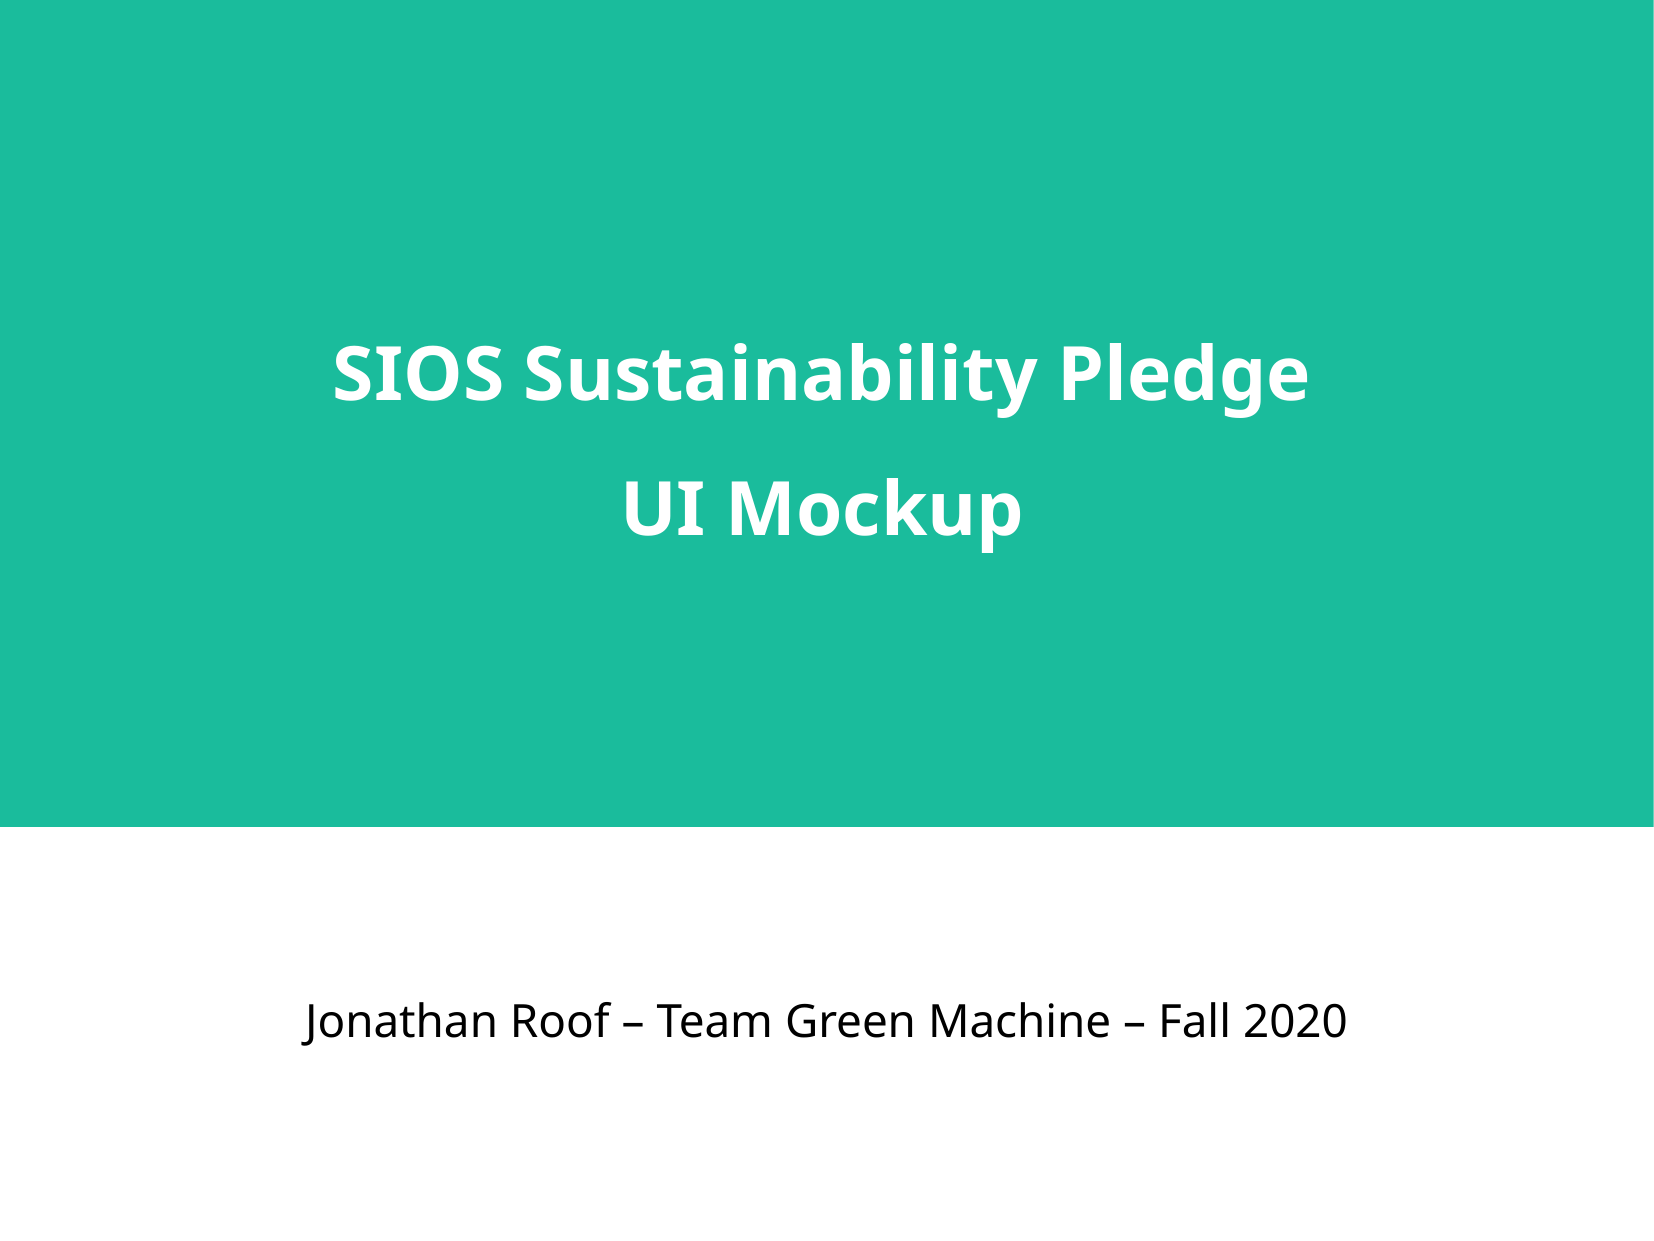

# SIOS Sustainability Pledge UI Mockup
Jonathan Roof – Team Green Machine – Fall 2020